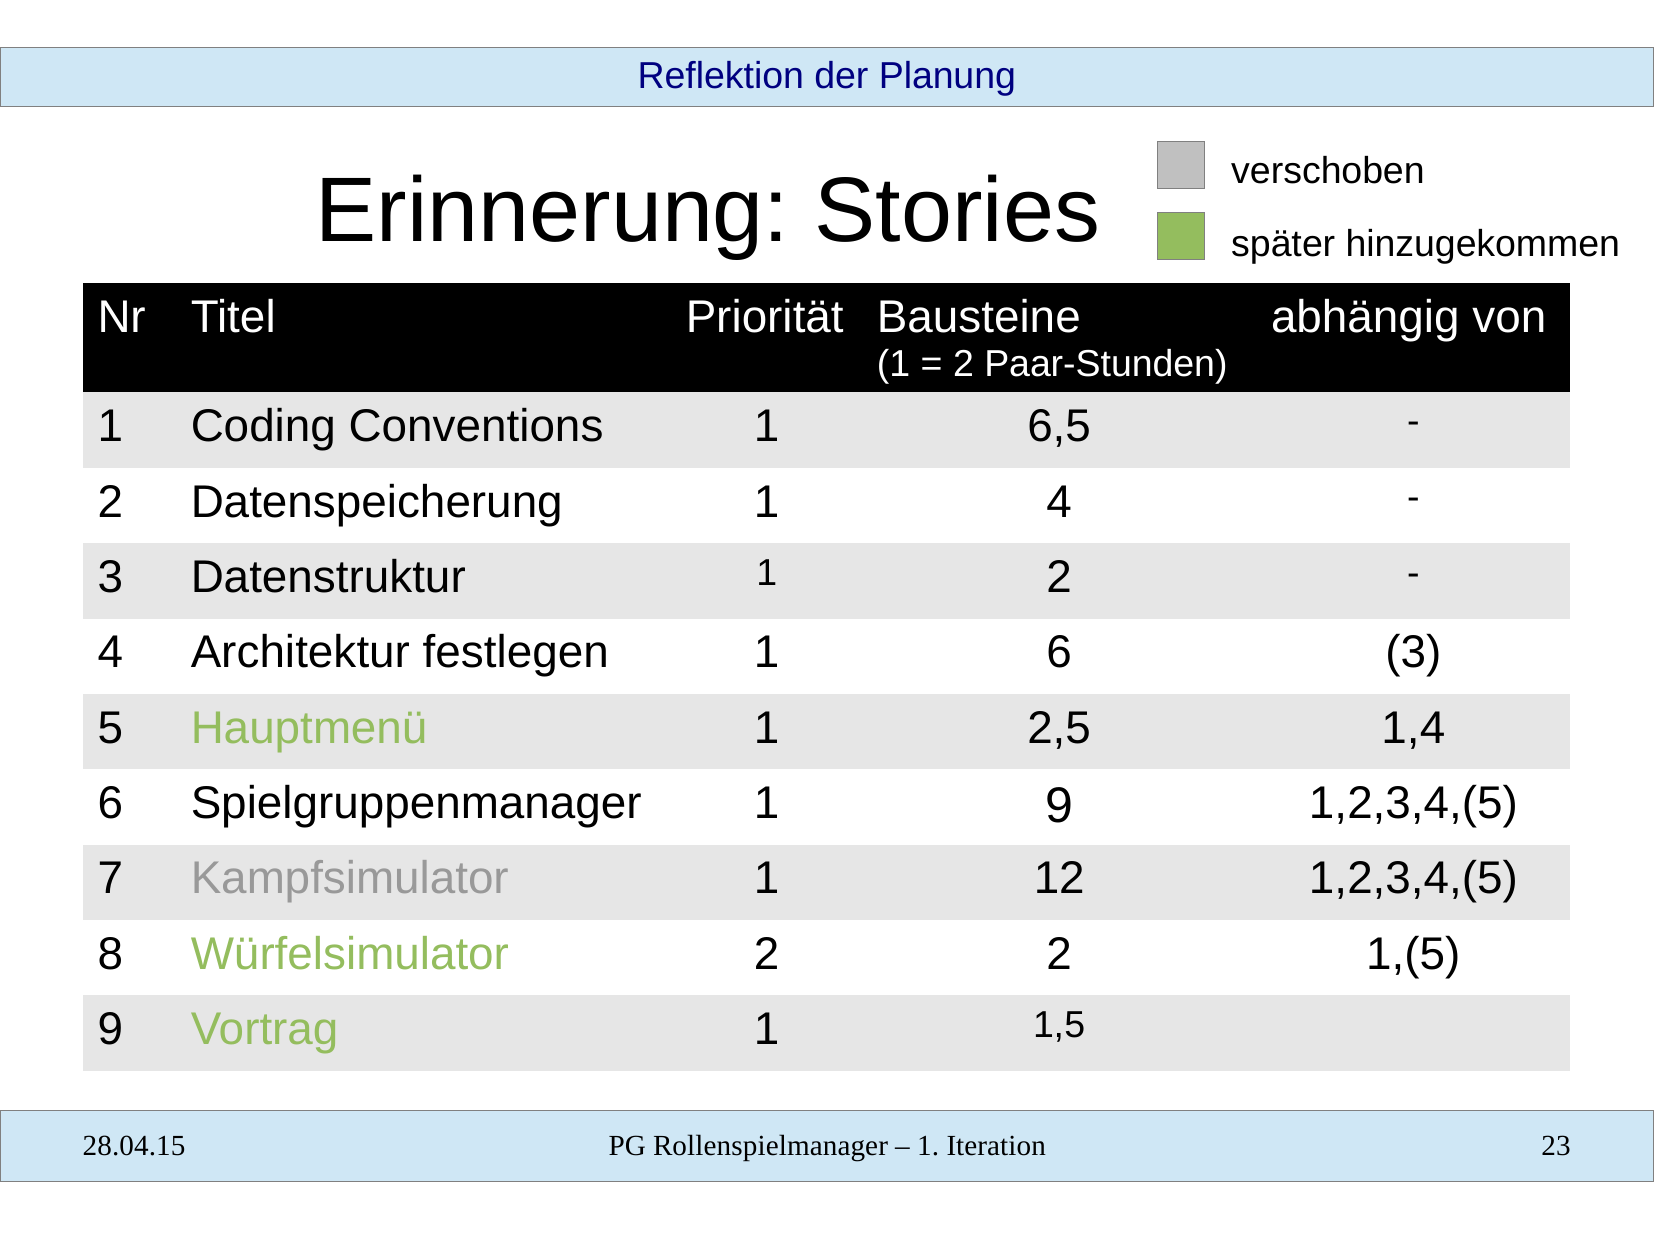

Reflektion der Planung
# Erinnerung: Stories
verschoben
später hinzugekommen
| Nr | Titel | Priorität | Bausteine (1 = 2 Paar-Stunden) | abhängig von |
| --- | --- | --- | --- | --- |
| 1 | Coding Conventions | 1 | 6,5 | - |
| 2 | Datenspeicherung | 1 | 4 | - |
| 3 | Datenstruktur | 1 | 2 | - |
| 4 | Architektur festlegen | 1 | 6 | (3) |
| 5 | Hauptmenü | 1 | 2,5 | 1,4 |
| 6 | Spielgruppenmanager | 1 | 9 | 1,2,3,4,(5) |
| 7 | Kampfsimulator | 1 | 12 | 1,2,3,4,(5) |
| 8 | Würfelsimulator | 2 | 2 | 1,(5) |
| 9 | Vortrag | 1 | 1,5 | |
28.04.15
PG Rollenspielmanager - 1. Iteration
23